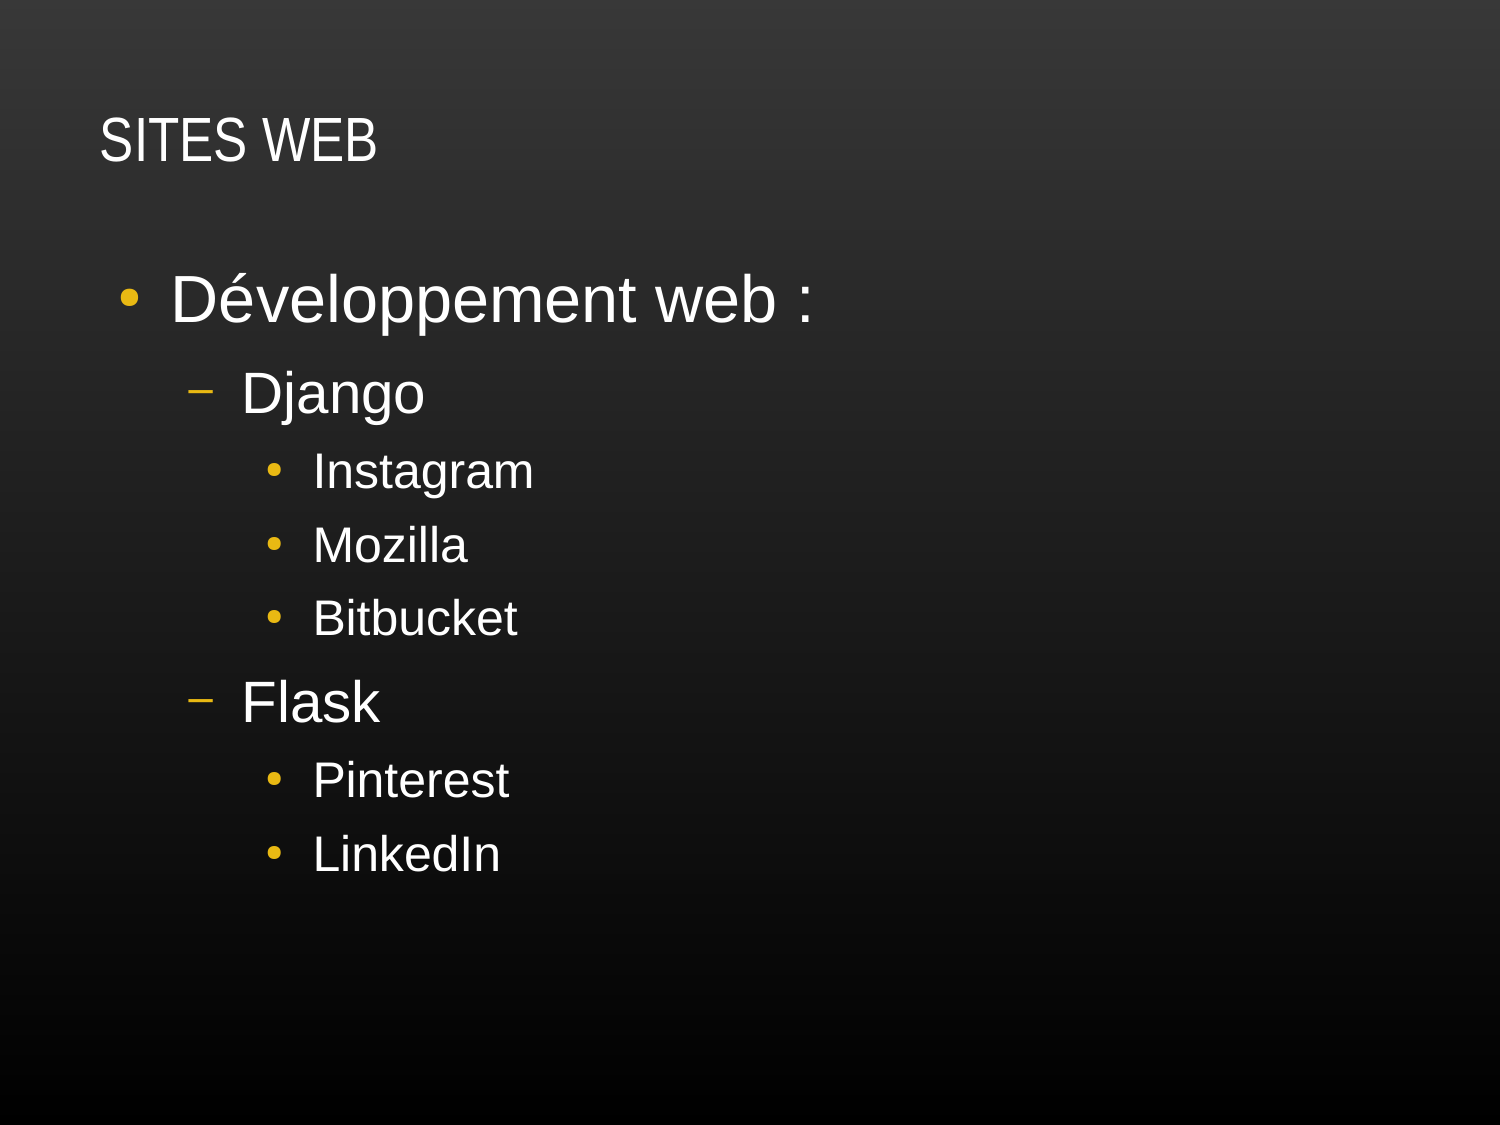

# Sites web
Développement web :
Django
Instagram
Mozilla
Bitbucket
Flask
Pinterest
LinkedIn